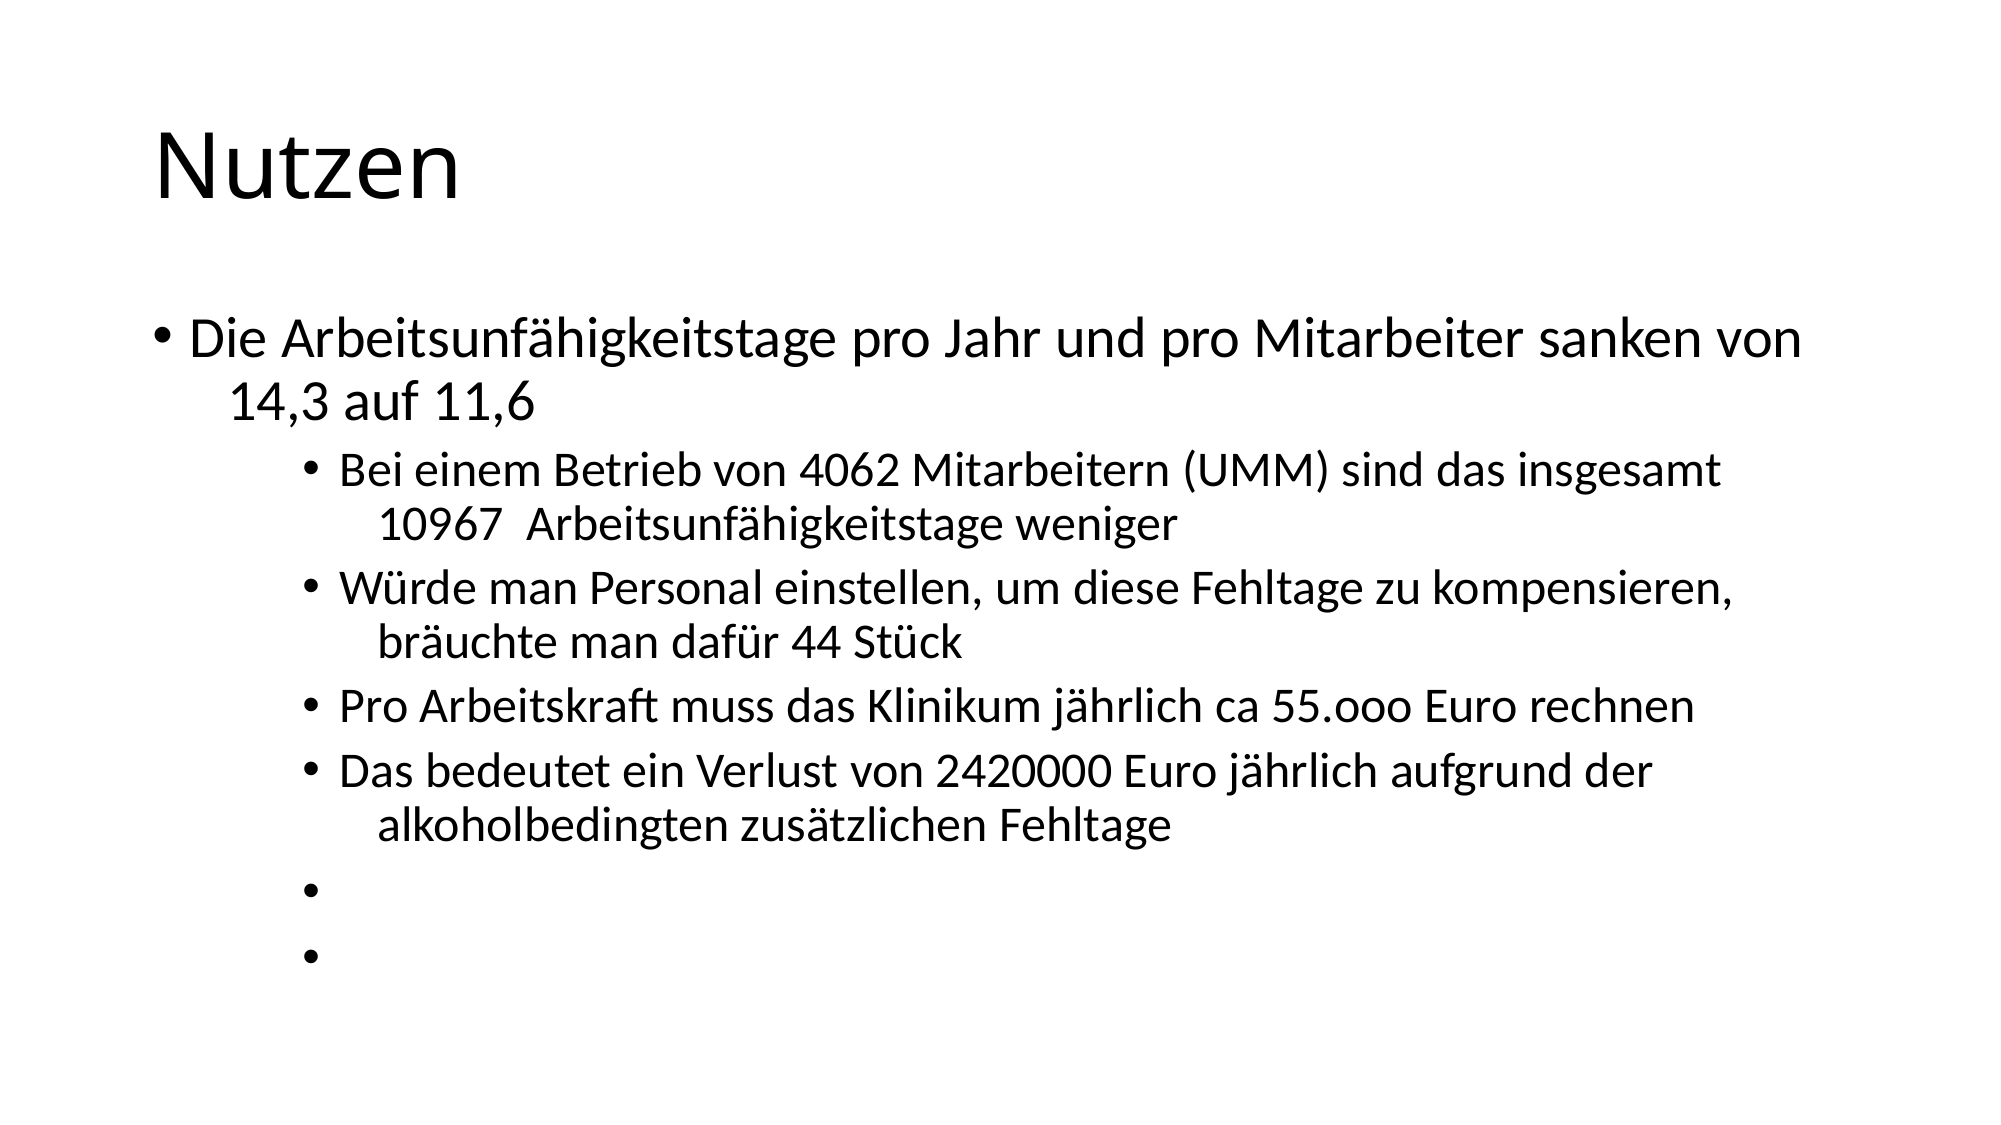

# Nutzen
Die Arbeitsunfähigkeitstage pro Jahr und pro Mitarbeiter sanken von 14,3 auf 11,6
Bei einem Betrieb von 4062 Mitarbeitern (UMM) sind das insgesamt 10967 Arbeitsunfähigkeitstage weniger
Würde man Personal einstellen, um diese Fehltage zu kompensieren, bräuchte man dafür 44 Stück
Pro Arbeitskraft muss das Klinikum jährlich ca 55.ooo Euro rechnen
Das bedeutet ein Verlust von 2420000 Euro jährlich aufgrund der alkoholbedingten zusätzlichen Fehltage